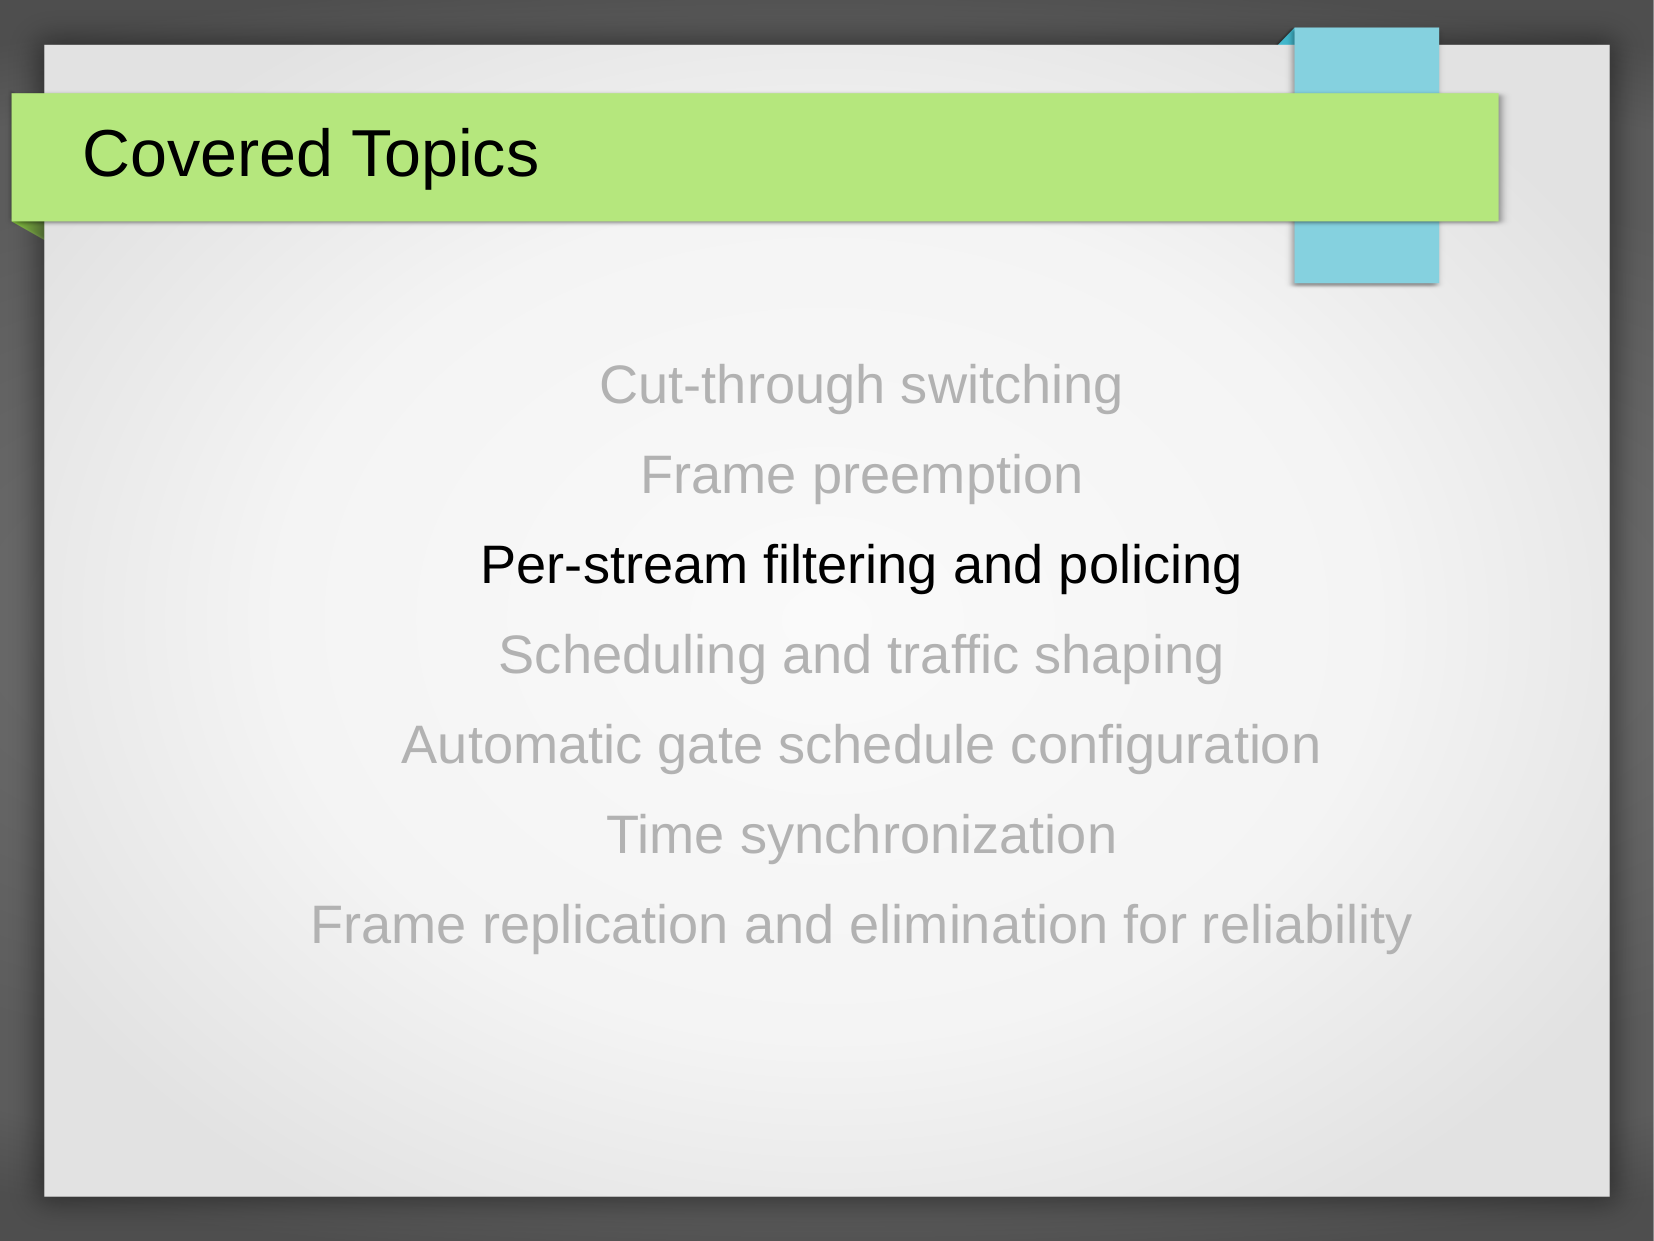

# Covered Topics
Cut-through switching
Frame preemption
Per-stream filtering and policing
Scheduling and traffic shaping
Automatic gate schedule configuration
Time synchronization
Frame replication and elimination for reliability